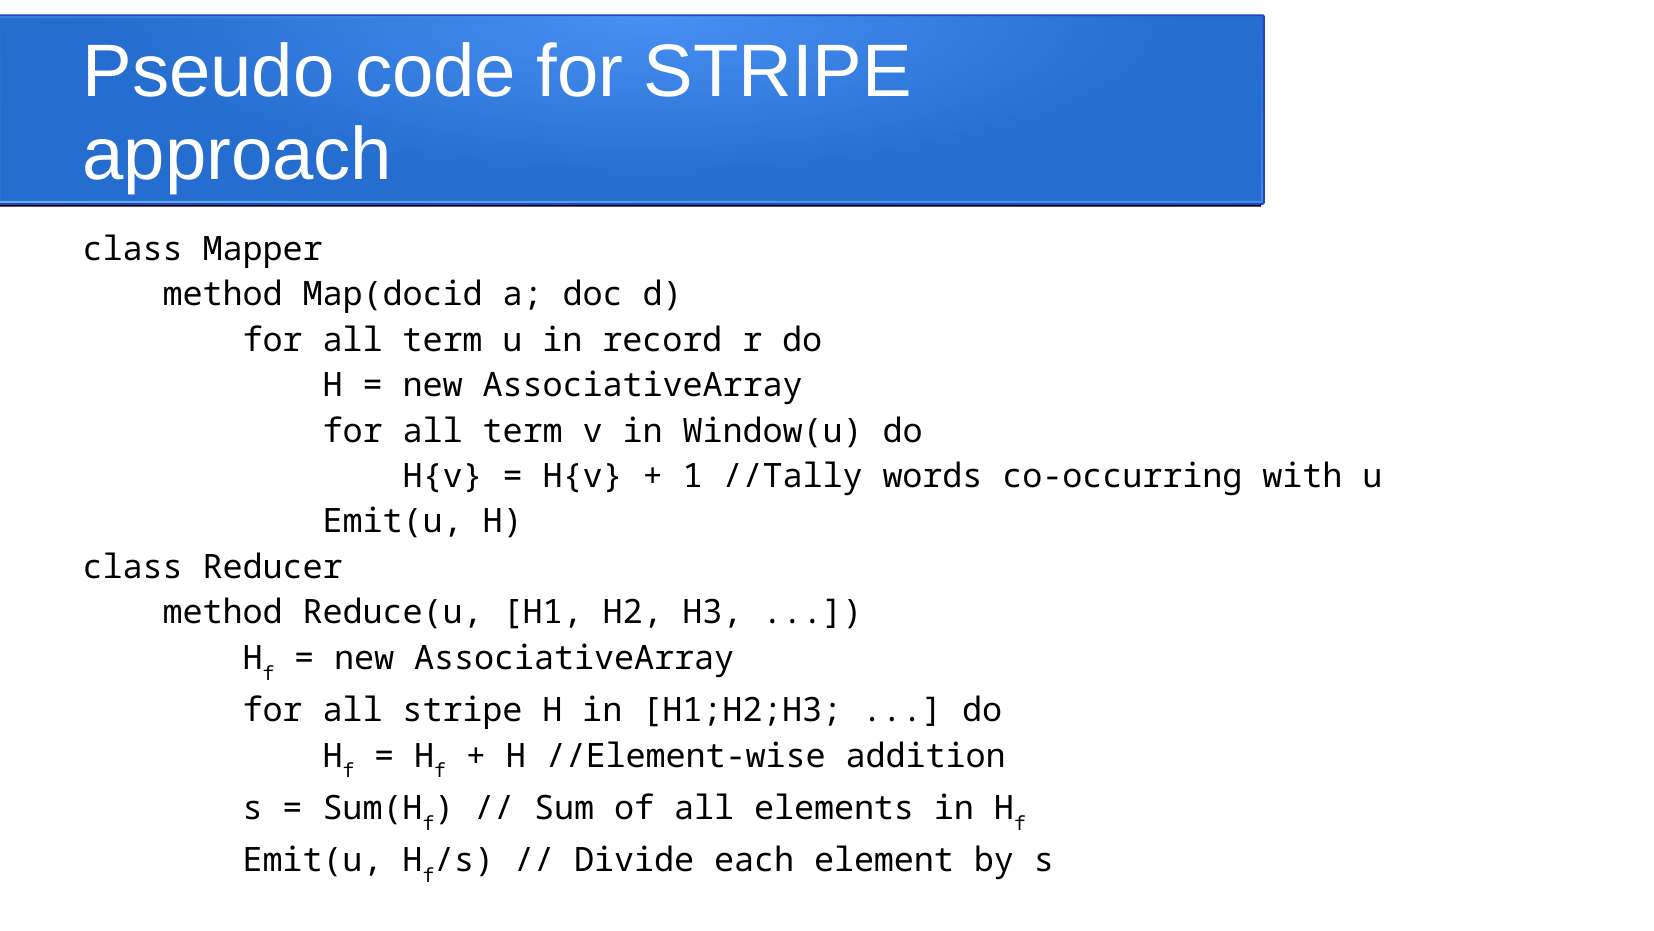

# Pseudo code for STRIPE approach
class Mapper
 method Map(docid a; doc d)
 for all term u in record r do
 H = new AssociativeArray
 for all term v in Window(u) do
 H{v} = H{v} + 1 //Tally words co-occurring with u
 Emit(u, H)
class Reducer
 method Reduce(u, [H1, H2, H3, ...])
 Hf = new AssociativeArray
 for all stripe H in [H1;H2;H3; ...] do
 Hf = Hf + H //Element-wise addition
 s = Sum(Hf) // Sum of all elements in Hf
 Emit(u, Hf/s) // Divide each element by s